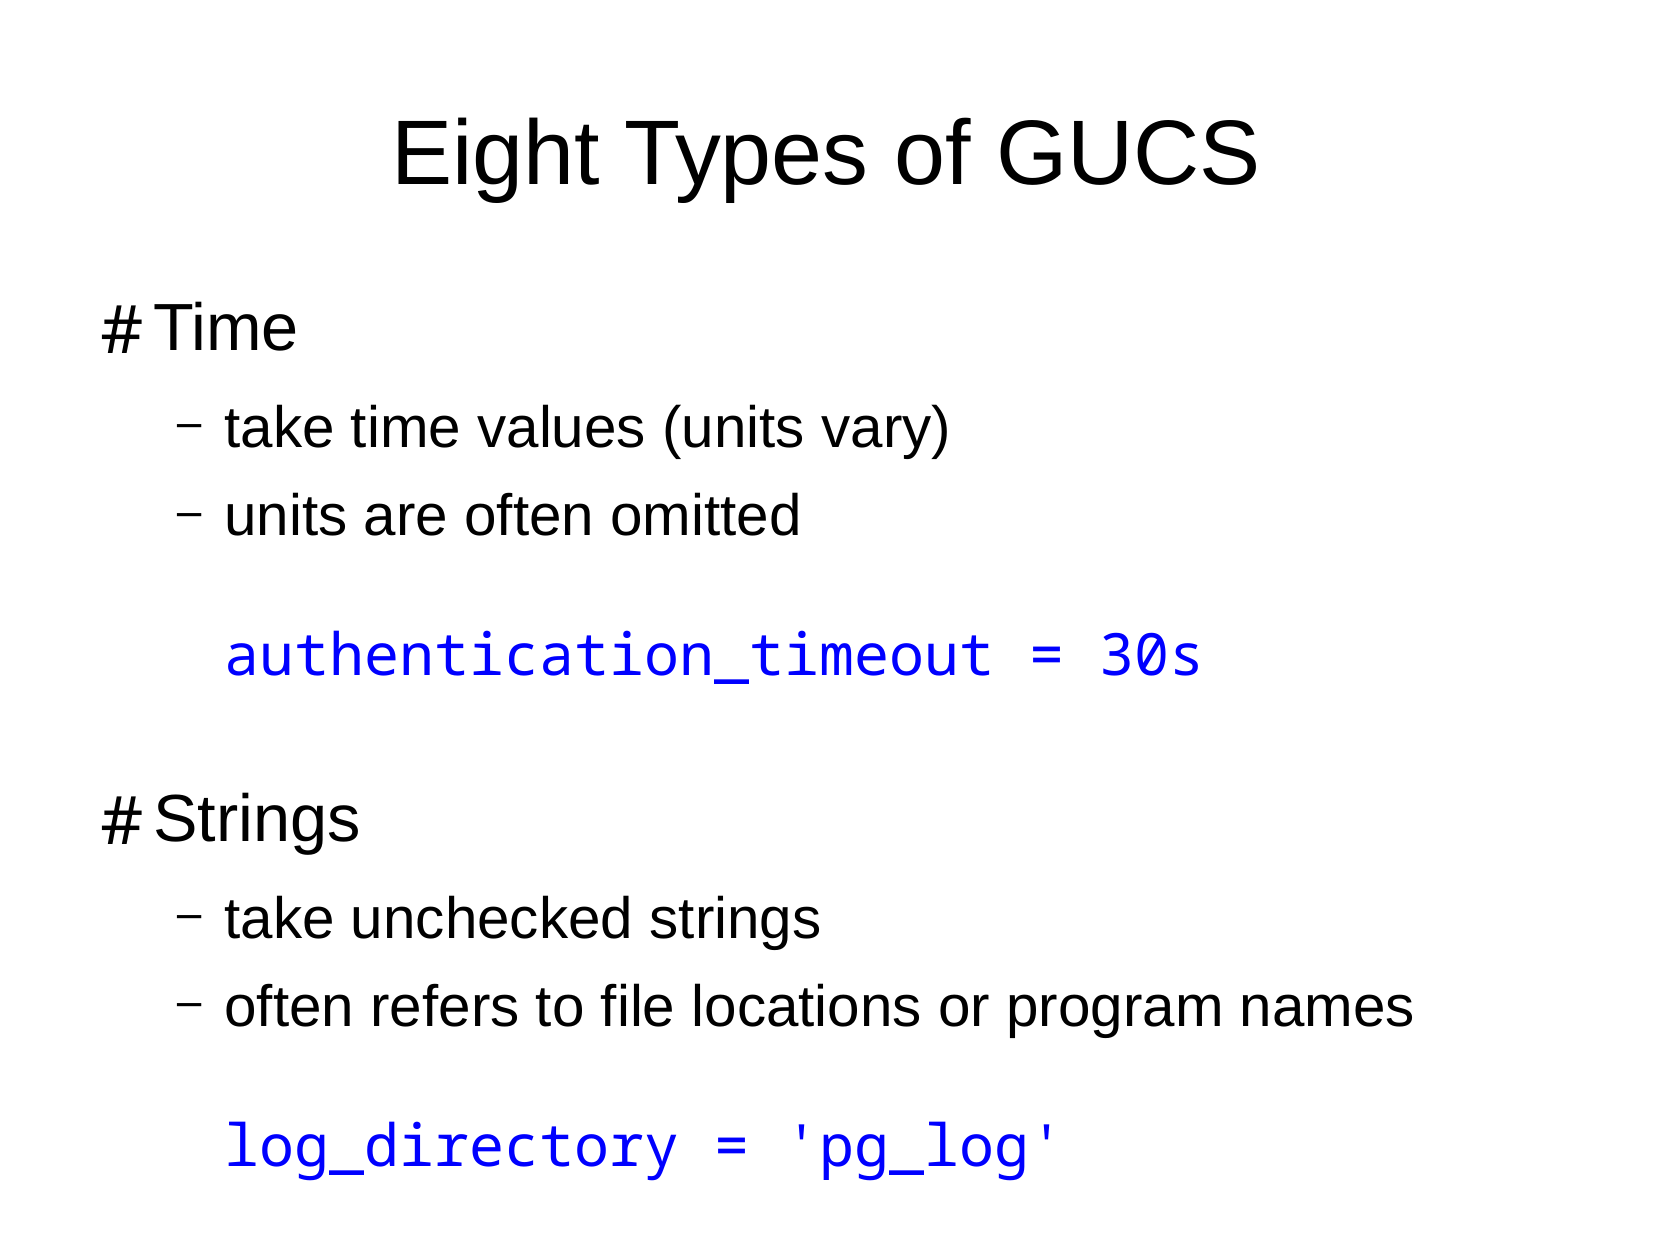

# Eight Types of GUCS
Time
take time values (units vary)
units are often omitted
authentication_timeout = 30s
Strings
take unchecked strings
often refers to file locations or program names
log_directory = 'pg_log'